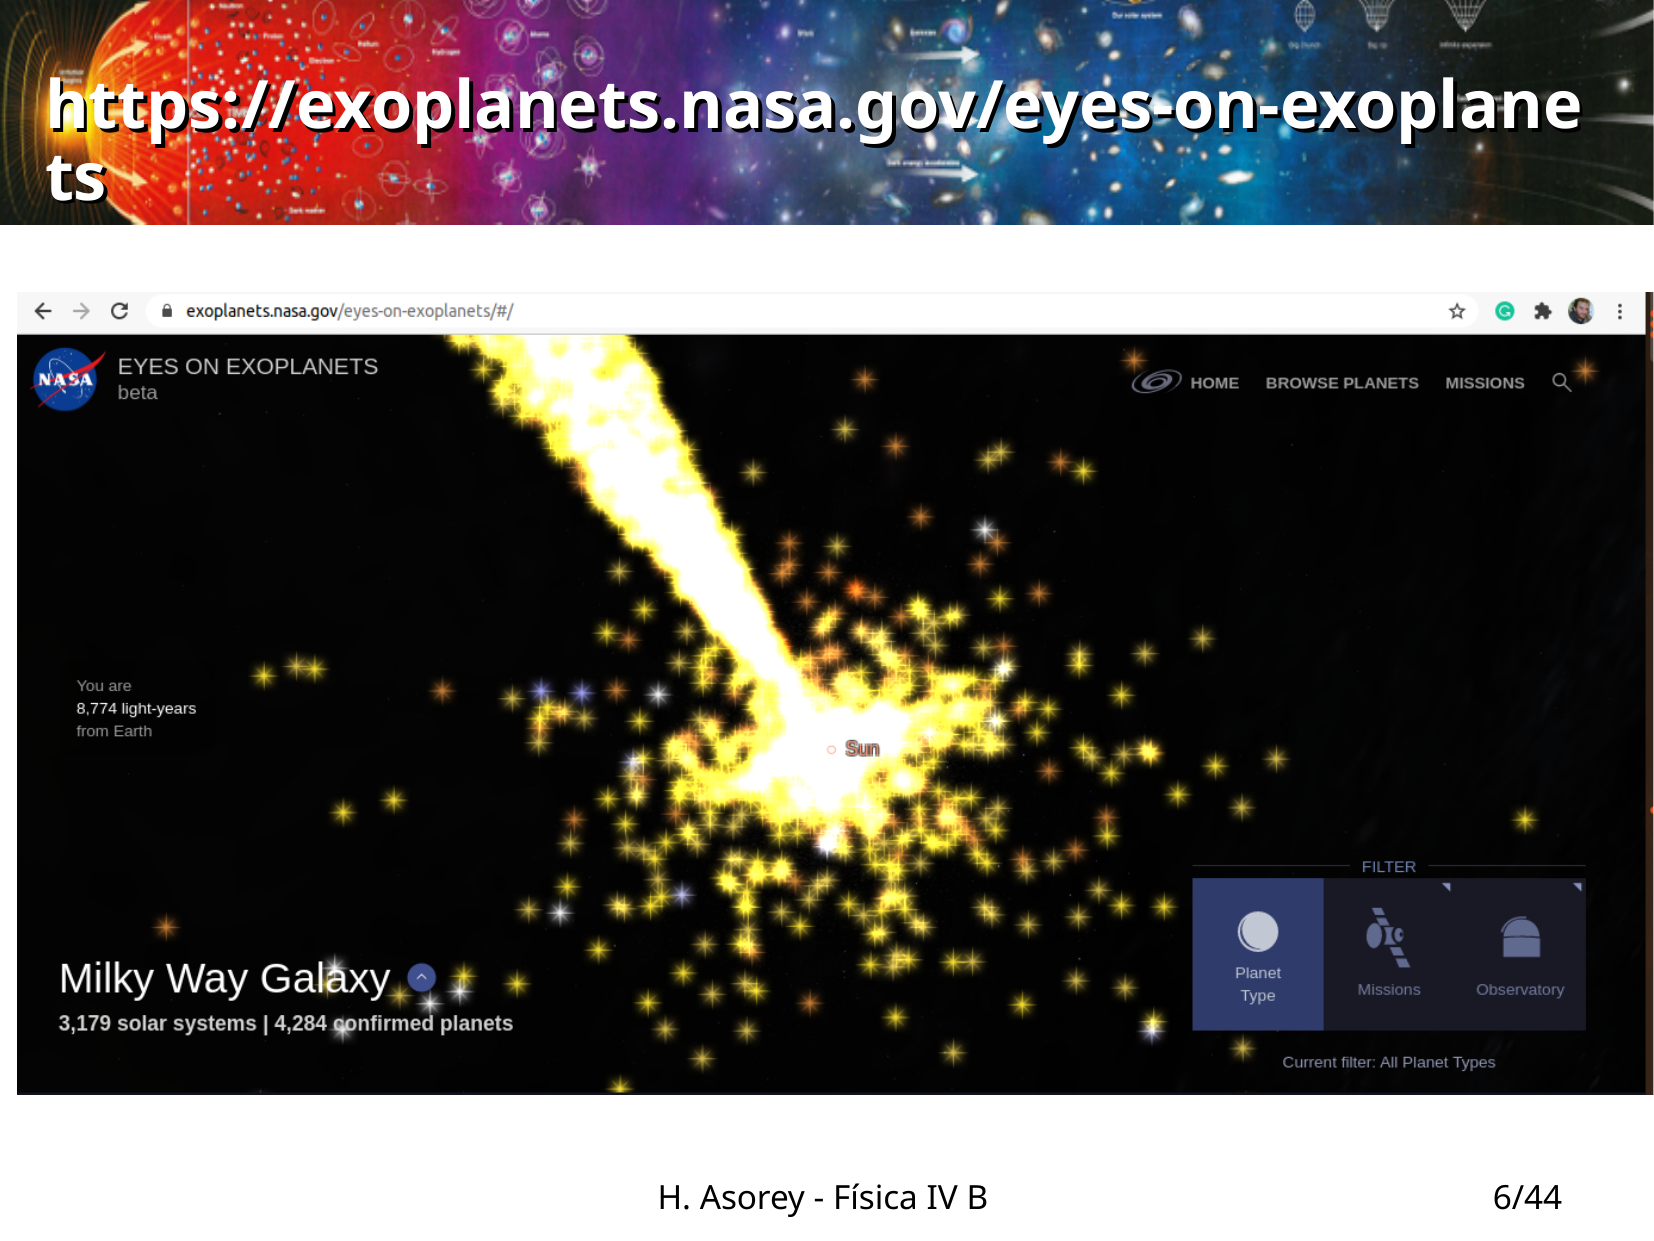

# https://exoplanets.nasa.gov/eyes-on-exoplanets
H. Asorey - Física IV B
6